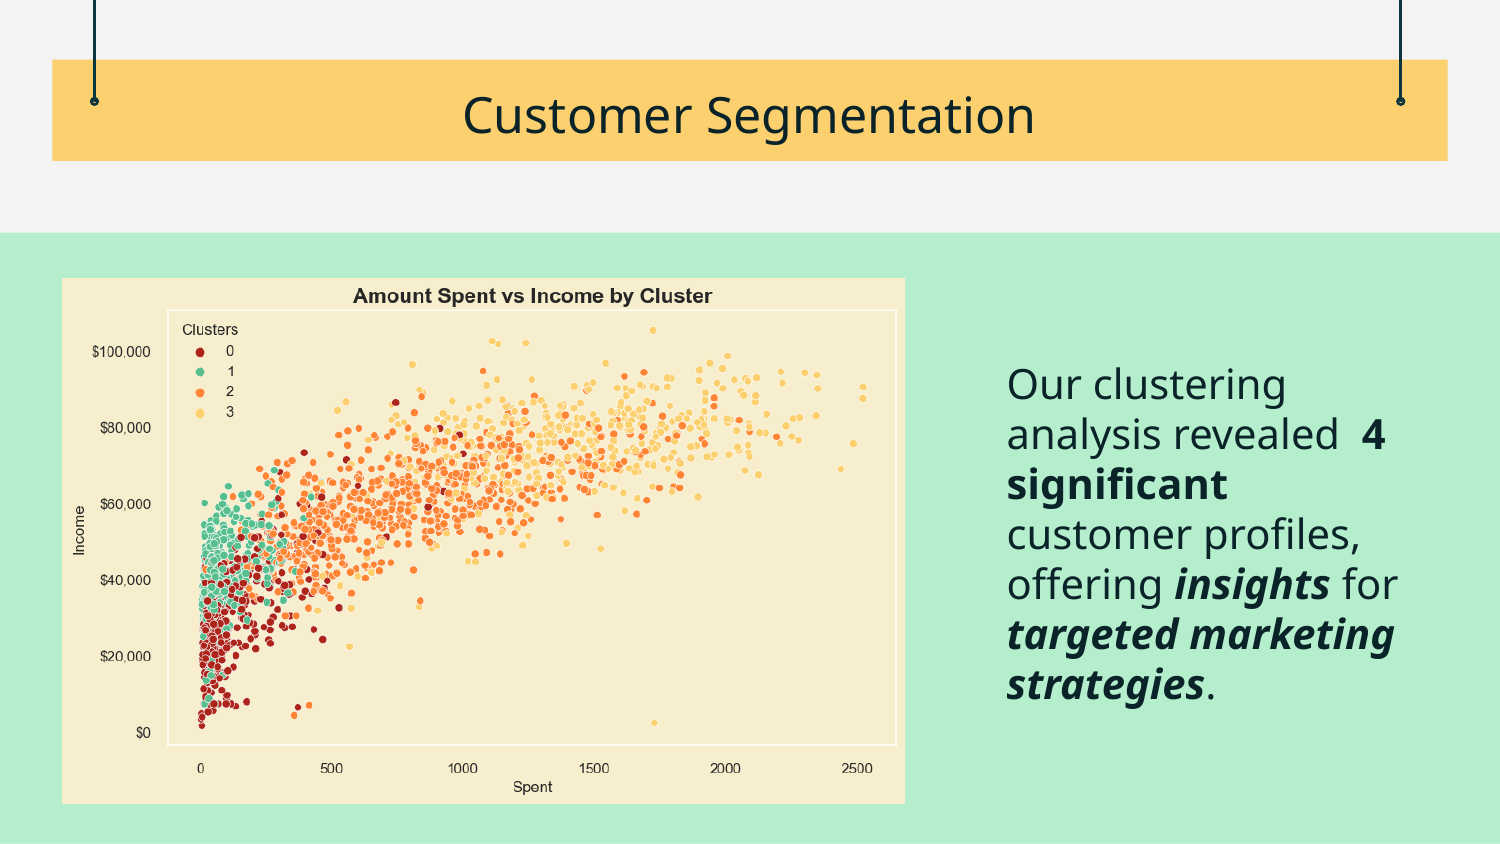

# Customer Segmentation
Our clustering analysis revealed 4 significant customer profiles, offering insights for targeted marketing strategies.